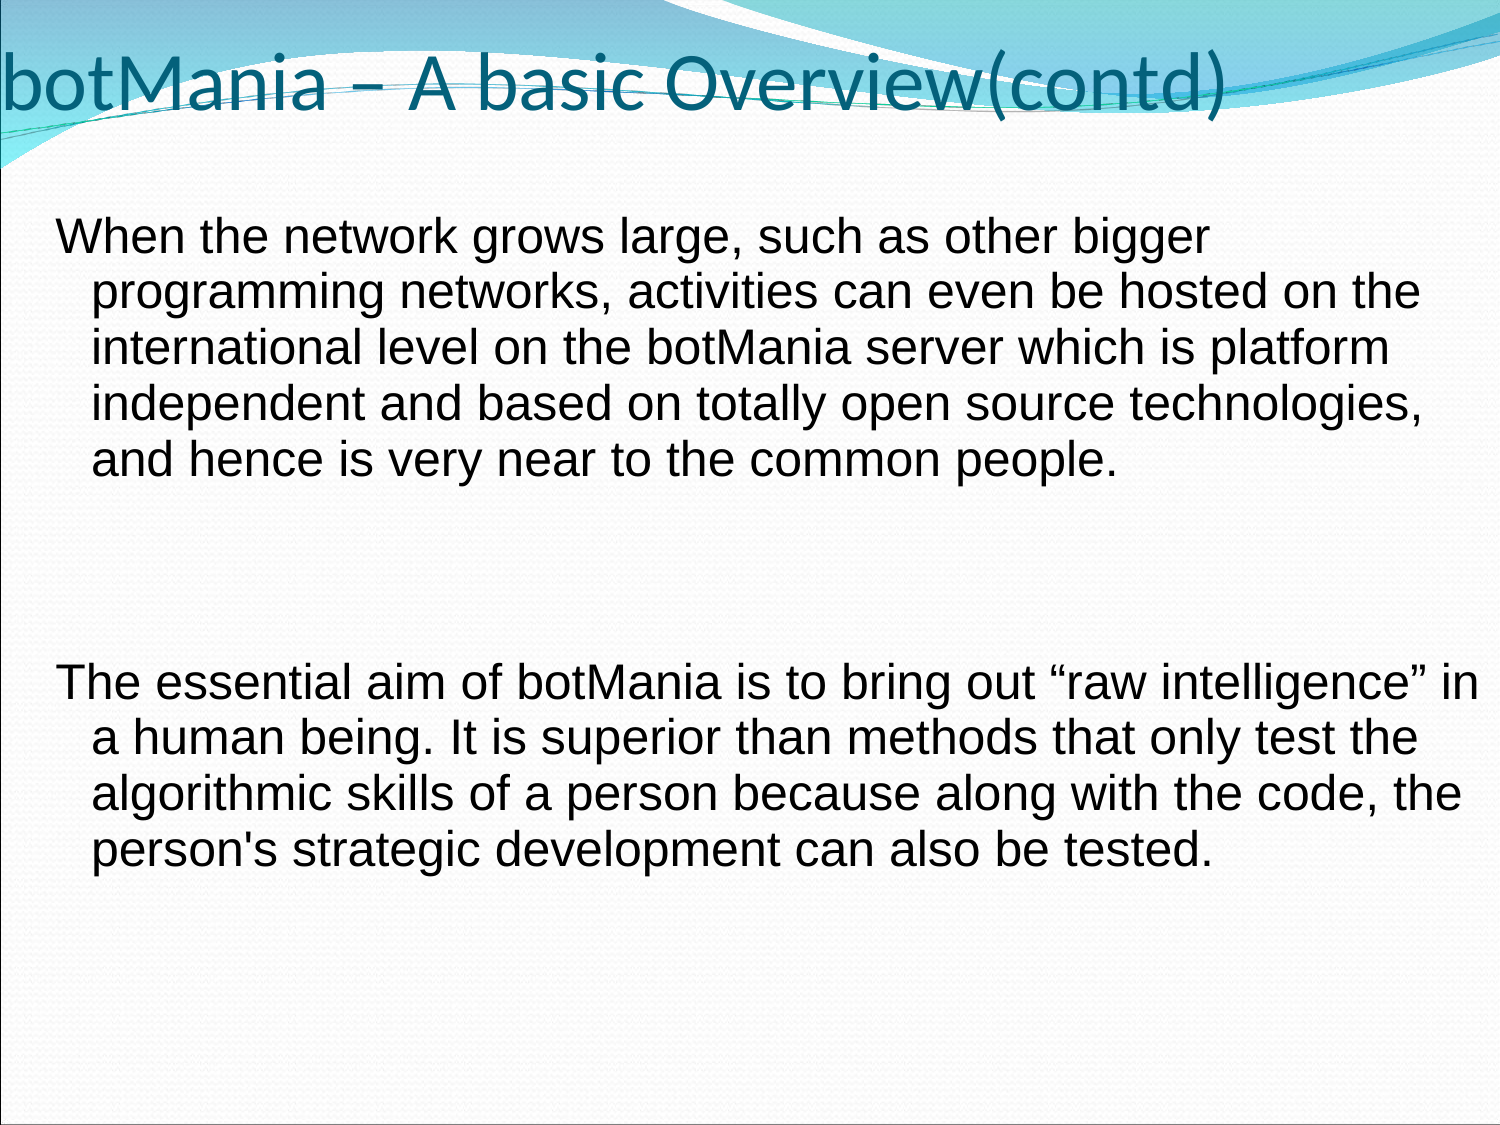

botMania – A basic Overview(contd)
When the network grows large, such as other bigger programming networks, activities can even be hosted on the international level on the botMania server which is platform independent and based on totally open source technologies, and hence is very near to the common people.
The essential aim of botMania is to bring out “raw intelligence” in a human being. It is superior than methods that only test the algorithmic skills of a person because along with the code, the person's strategic development can also be tested.